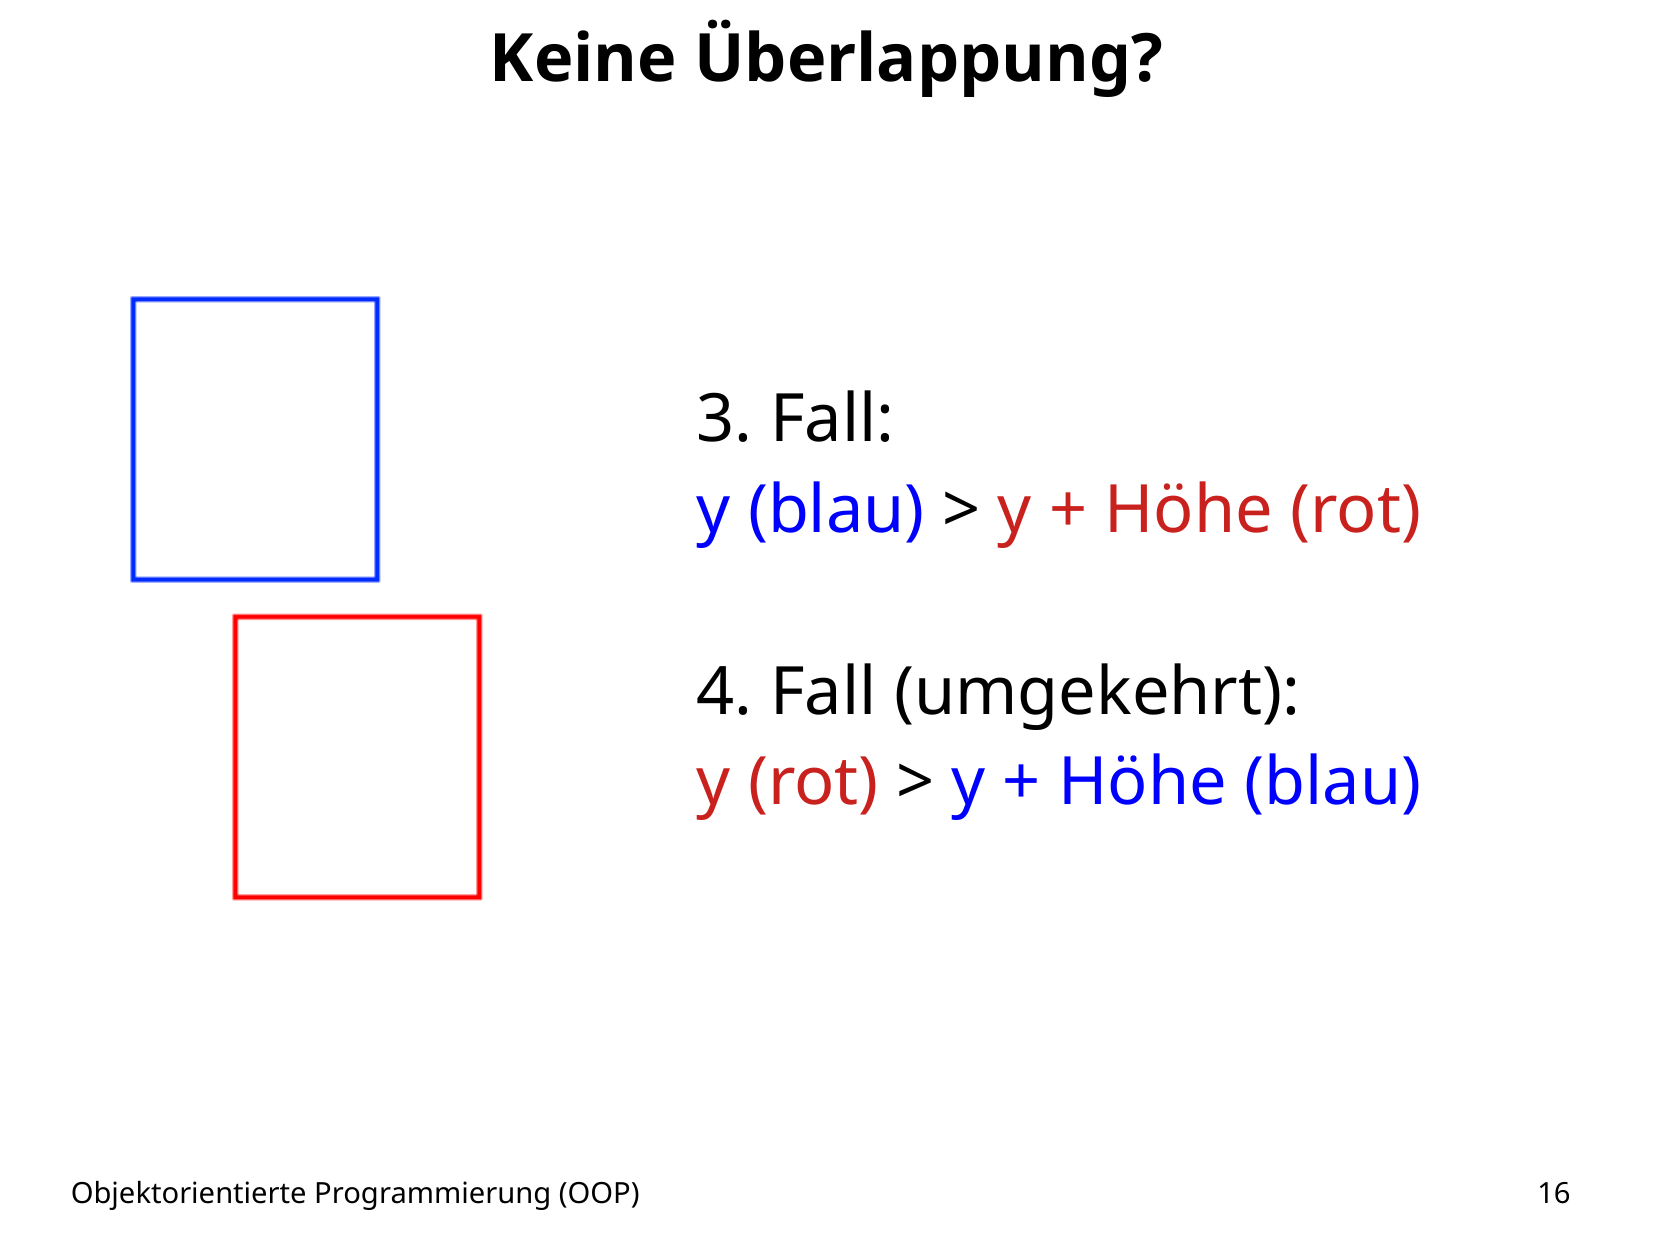

# Keine Überlappung?
3. Fall:
y (blau) > y + Höhe (rot)
4. Fall (umgekehrt):
y (rot) > y + Höhe (blau)
Objektorientierte Programmierung (OOP)
16